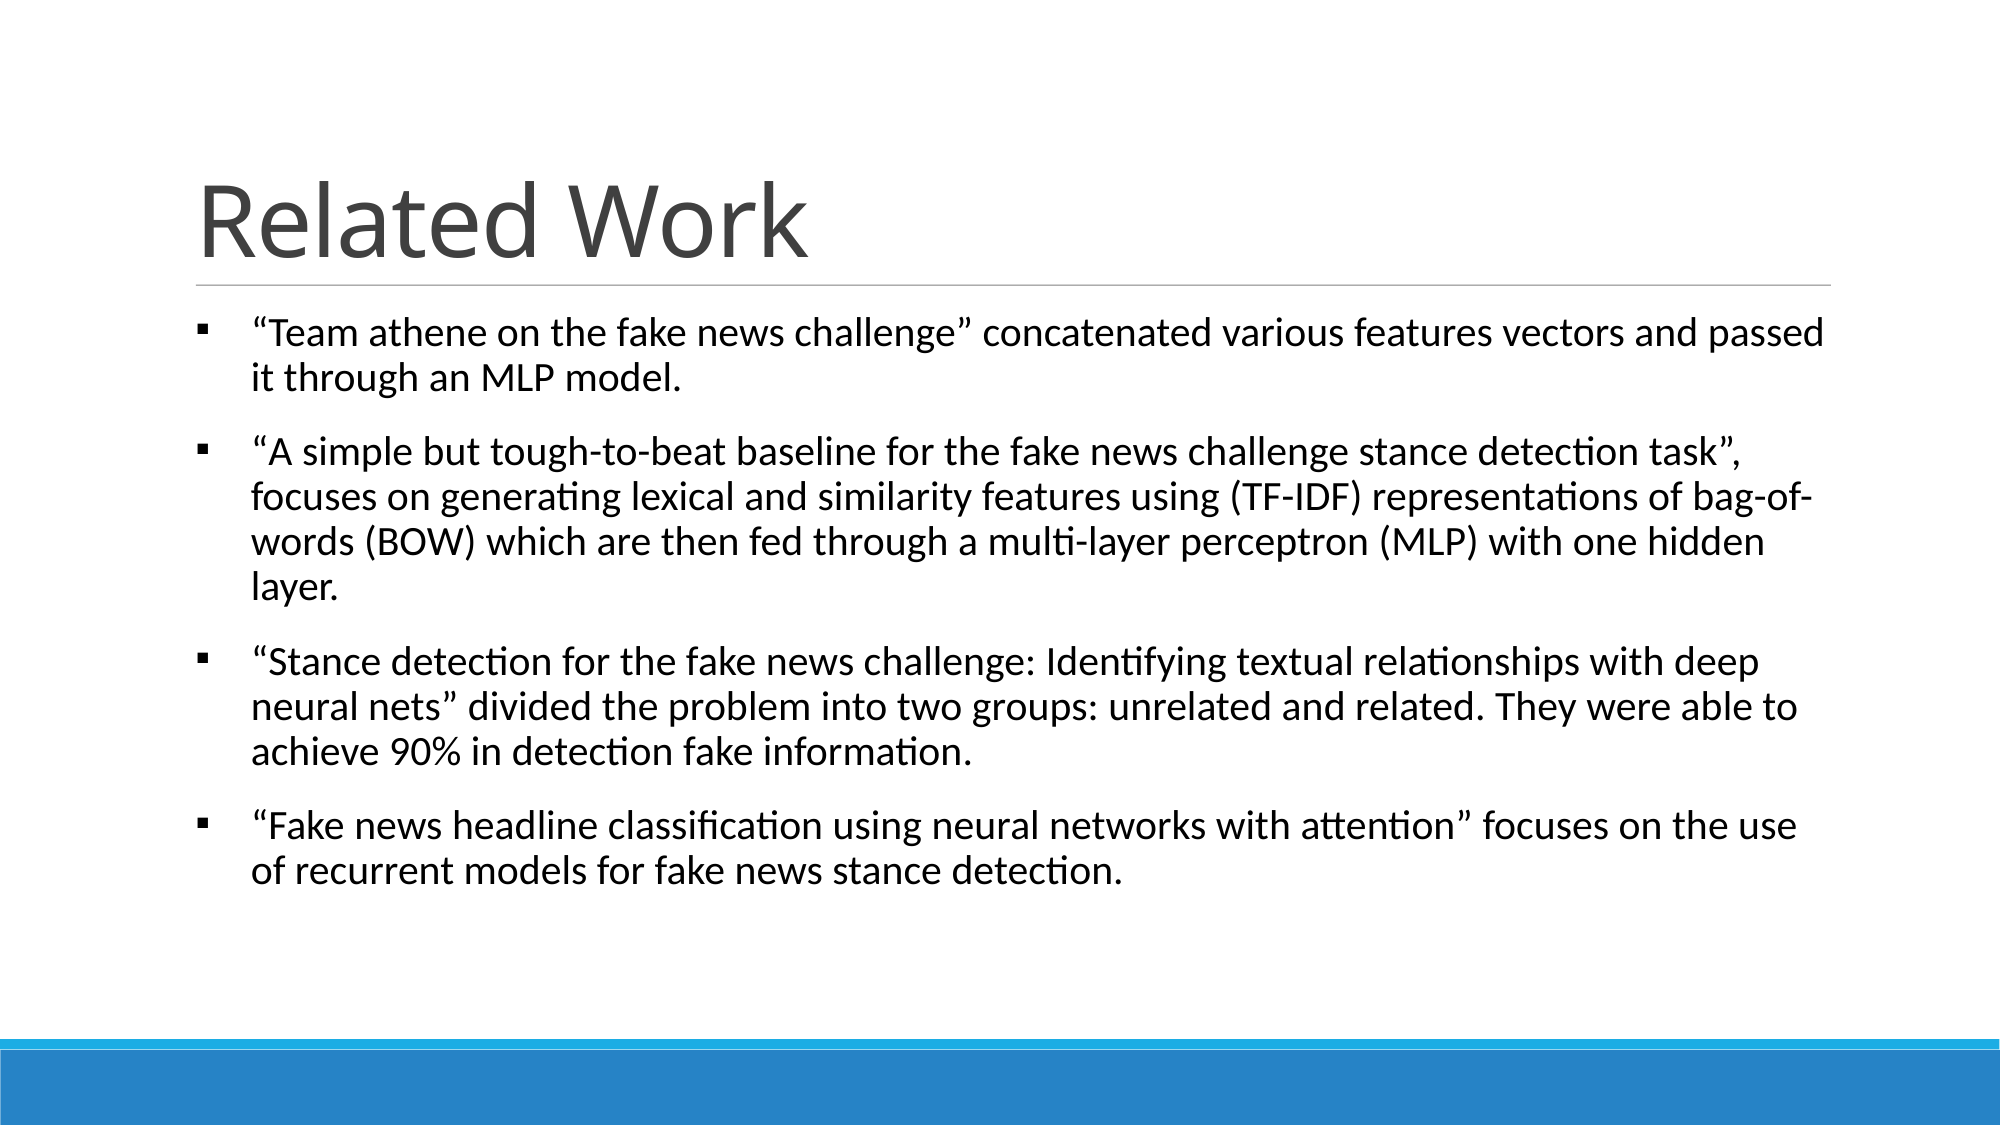

# Related Work
“Team athene on the fake news challenge” concatenated various features vectors and passed it through an MLP model.
“A simple but tough-to-beat baseline for the fake news challenge stance detection task”, focuses on generating lexical and similarity features using (TF-IDF) representations of bag-of-words (BOW) which are then fed through a multi-layer perceptron (MLP) with one hidden layer.
“Stance detection for the fake news challenge: Identifying textual relationships with deep neural nets” divided the problem into two groups: unrelated and related. They were able to achieve 90% in detection fake information.
“Fake news headline classiﬁcation using neural networks with attention” focuses on the use of recurrent models for fake news stance detection.